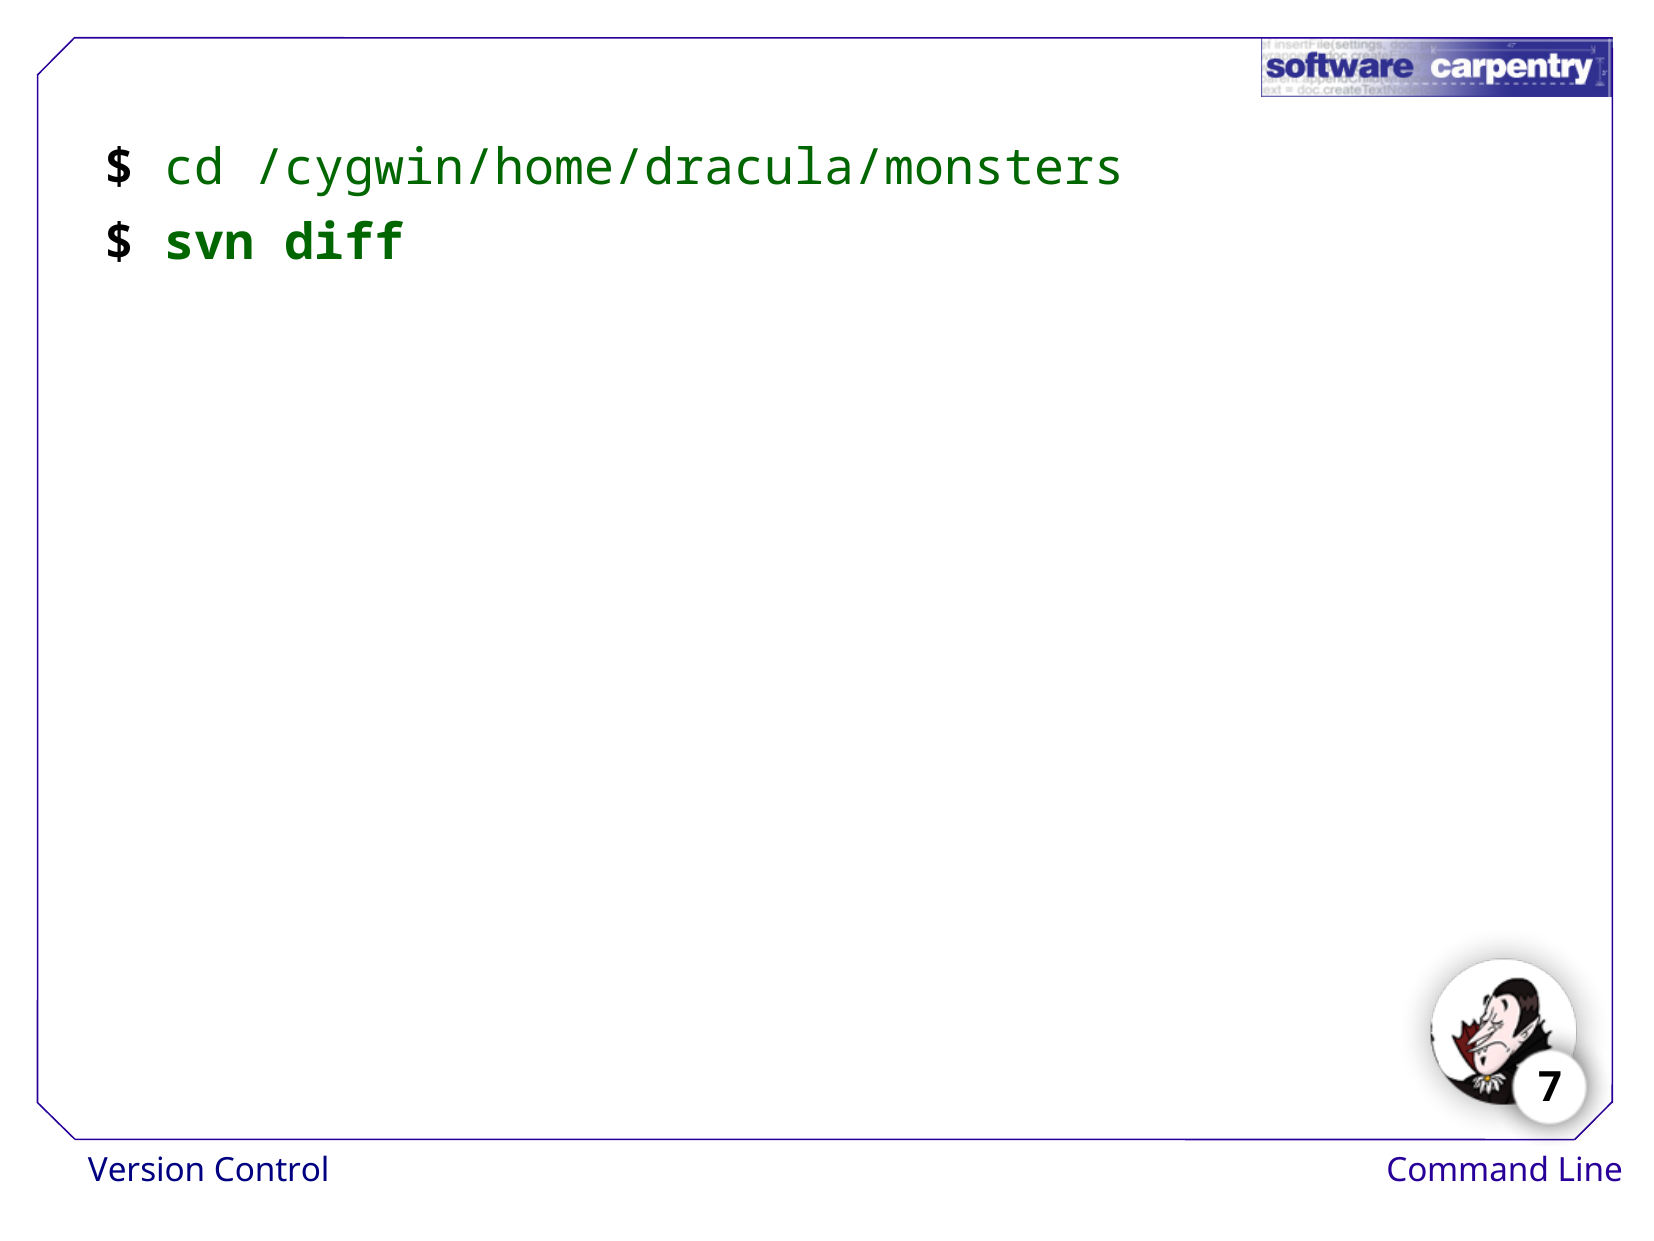

$ cd /cygwin/home/dracula/monsters
$ svn diff
7